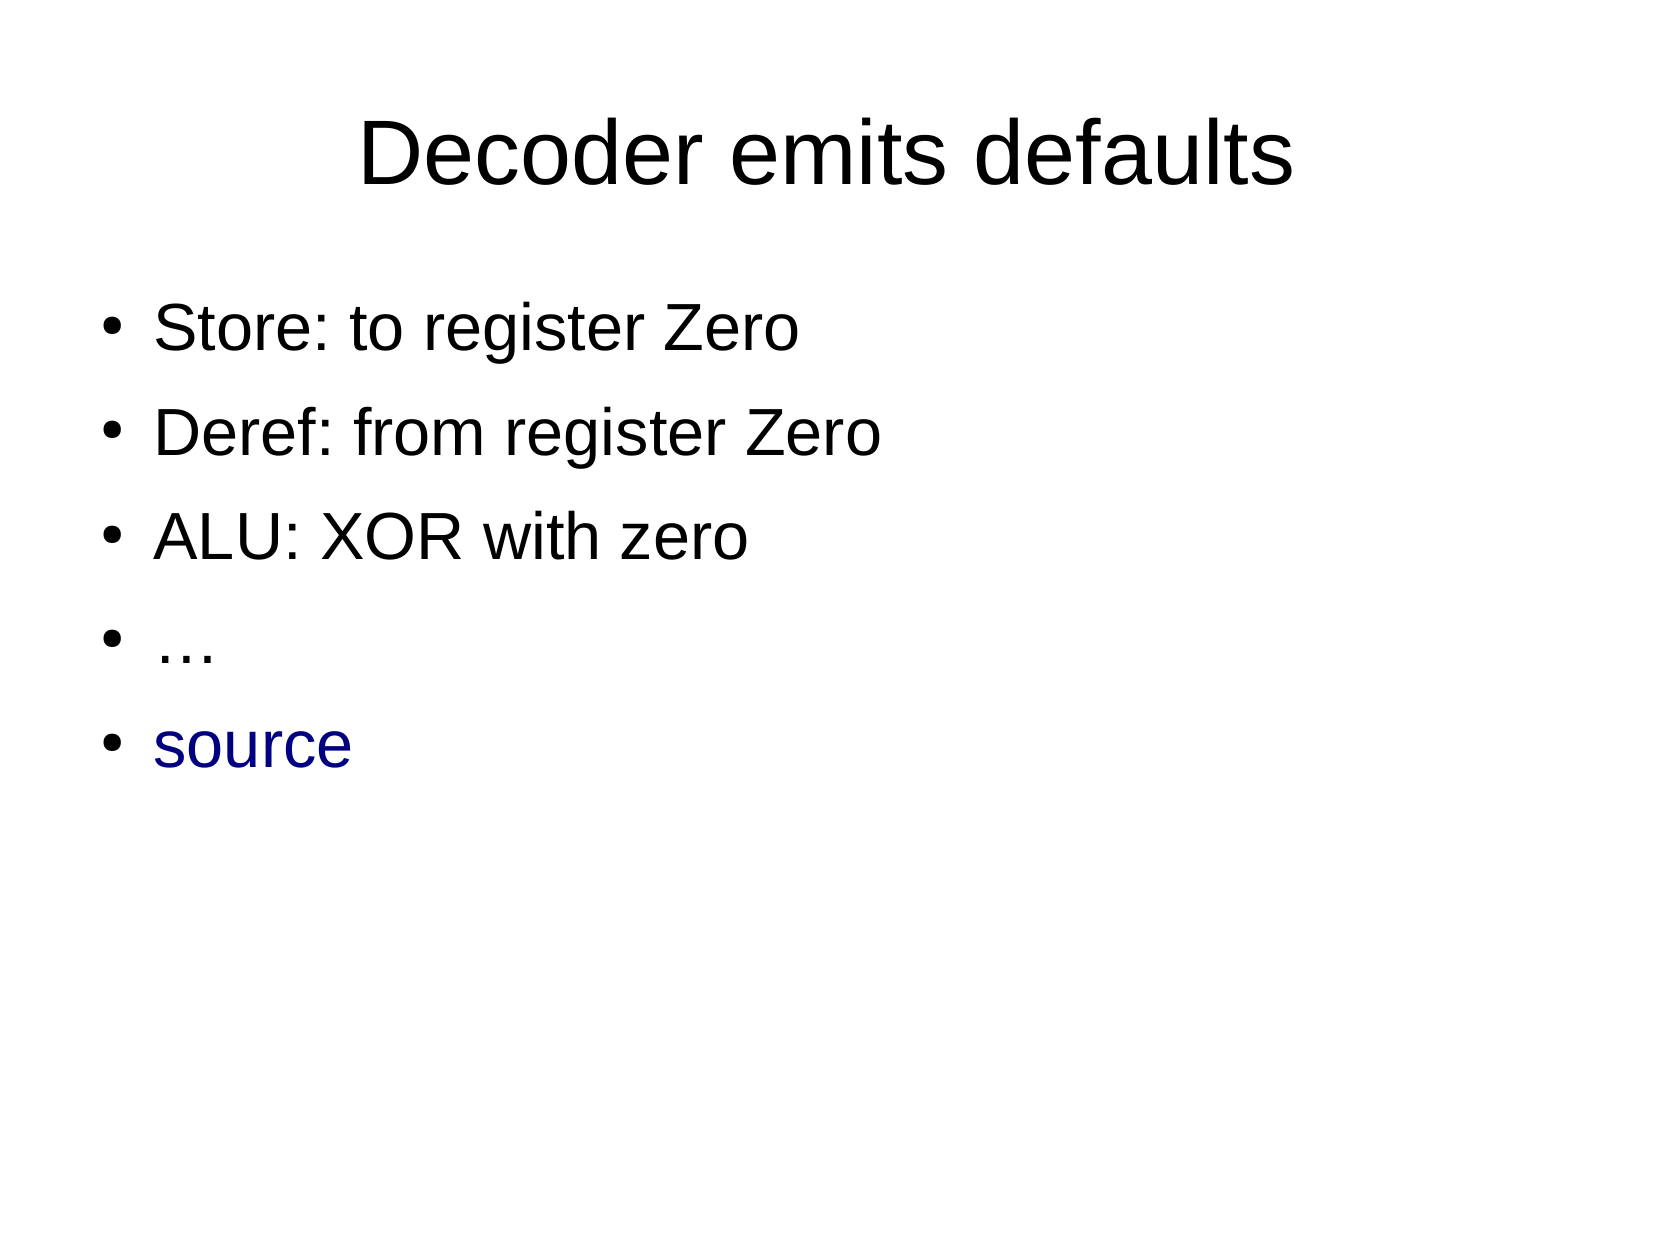

# Decoder emits defaults
Store: to register Zero
Deref: from register Zero
ALU: XOR with zero
…
source